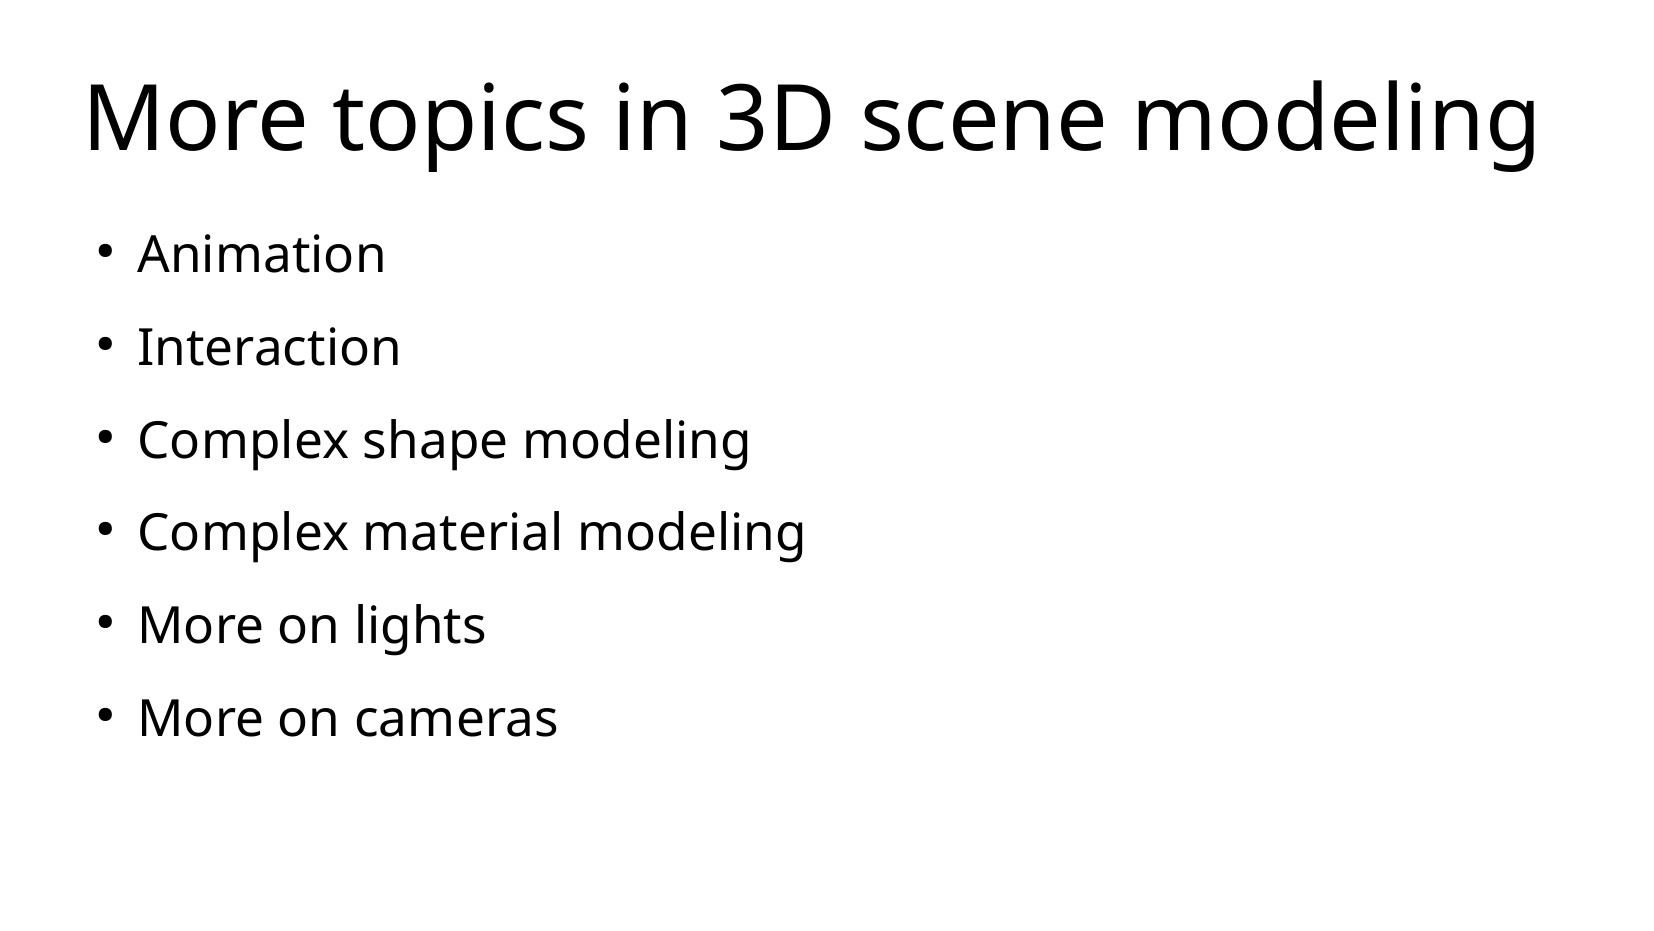

# More topics in 3D scene modeling
Animation
Interaction
Complex shape modeling
Complex material modeling
More on lights
More on cameras